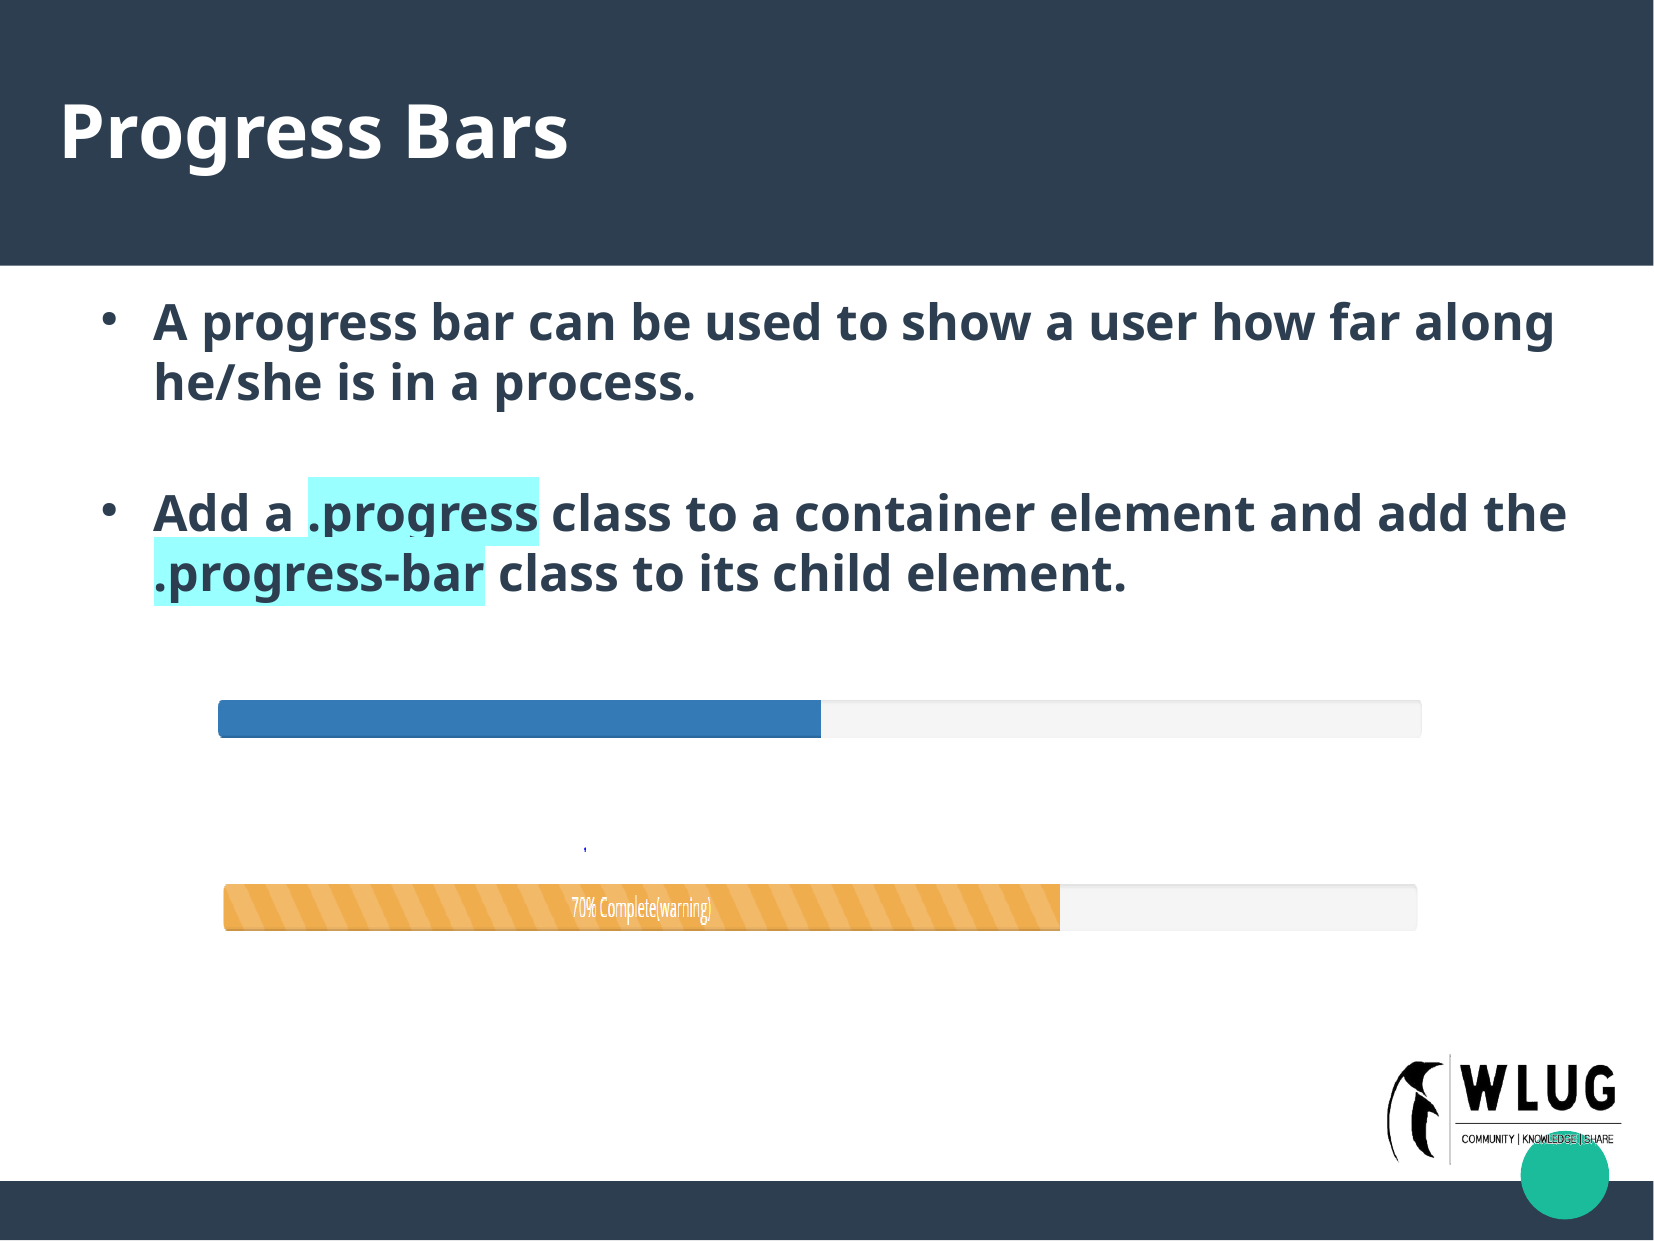

# Progress Bars
A progress bar can be used to show a user how far along he/she is in a process.
Add a .progress class to a container element and add the .progress-bar class to its child element.